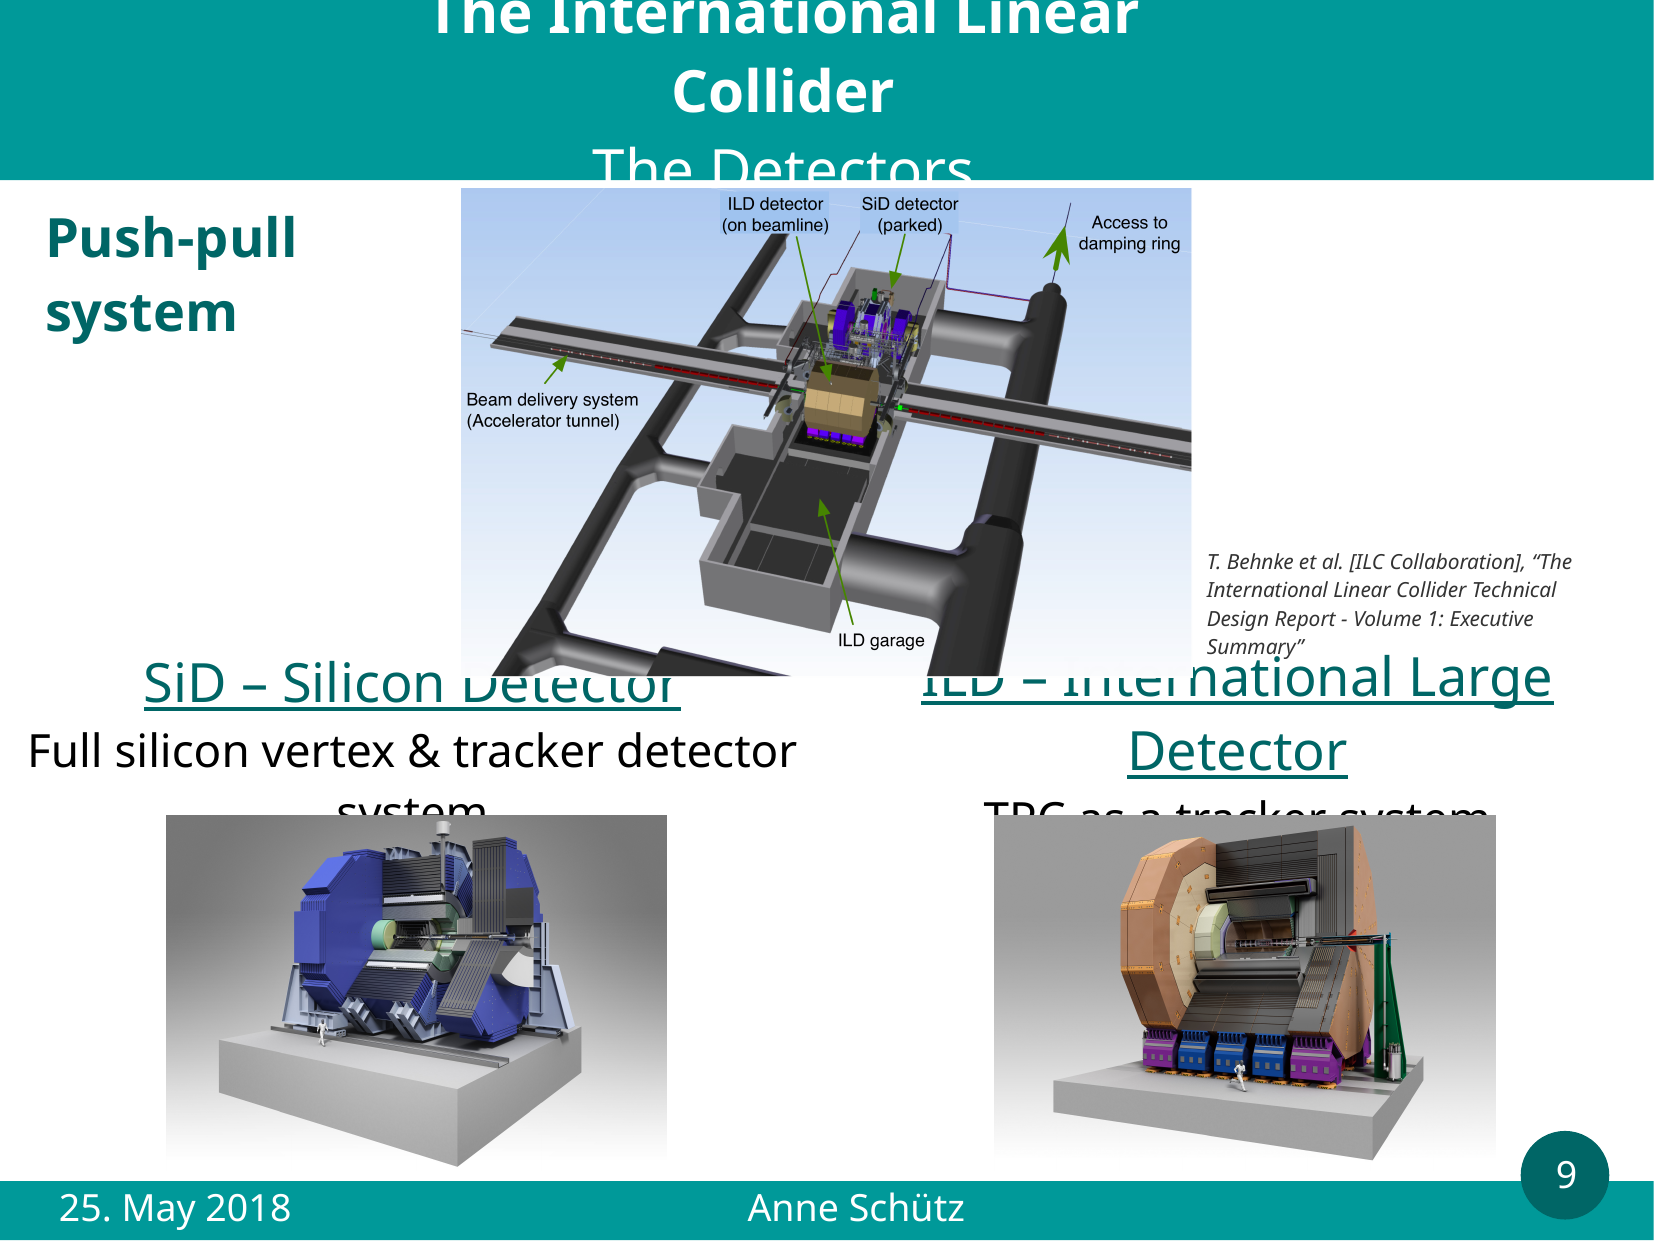

# The International Linear Collider The Detectors
Push-pull system
T. Behnke et al. [ILC Collaboration], “The International Linear Collider Technical Design Report - Volume 1: Executive Summary”
ILD – International Large Detector
TPC as a tracker system
SiD – Silicon Detector
Full silicon vertex & tracker detector system